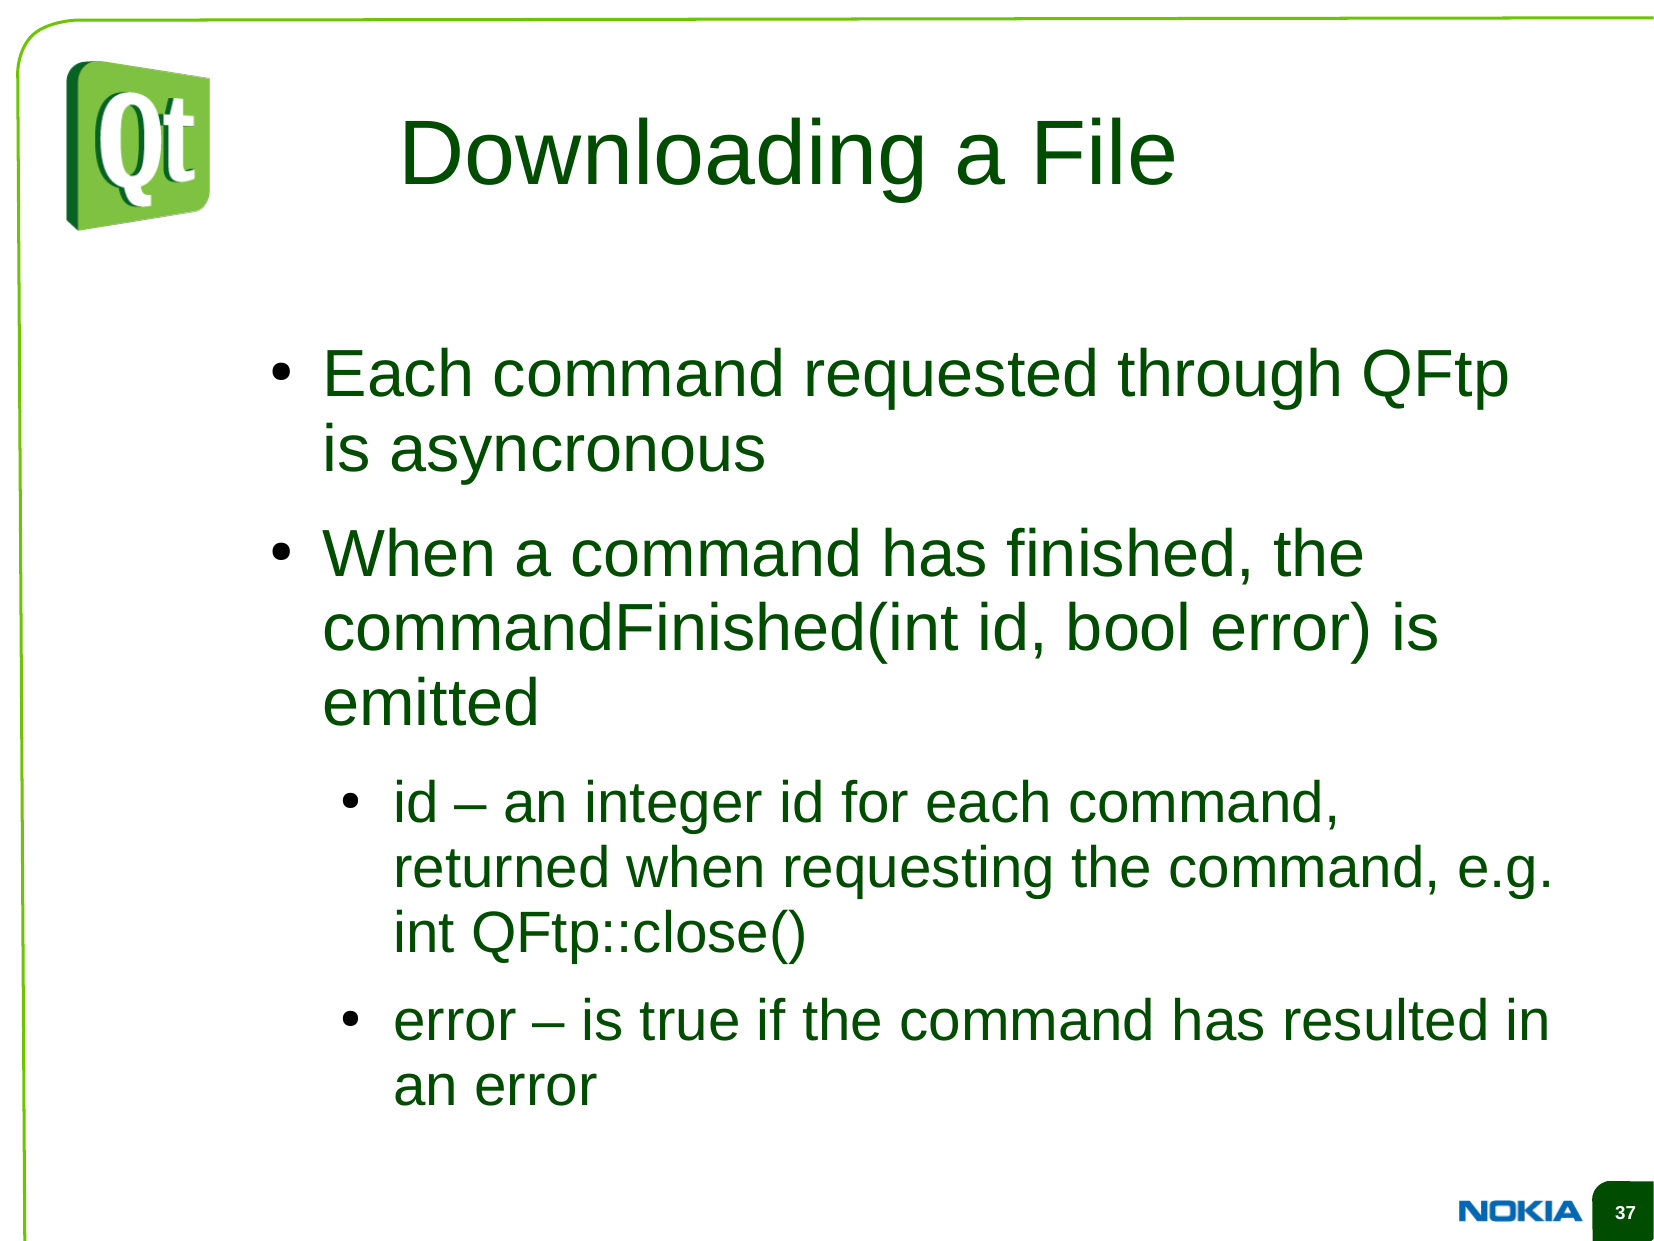

# Downloading a File
Each command requested through QFtp is asyncronous
When a command has finished, the commandFinished(int id, bool error) is emitted
id – an integer id for each command, returned when requesting the command, e.g. int QFtp::close()
error – is true if the command has resulted in an error